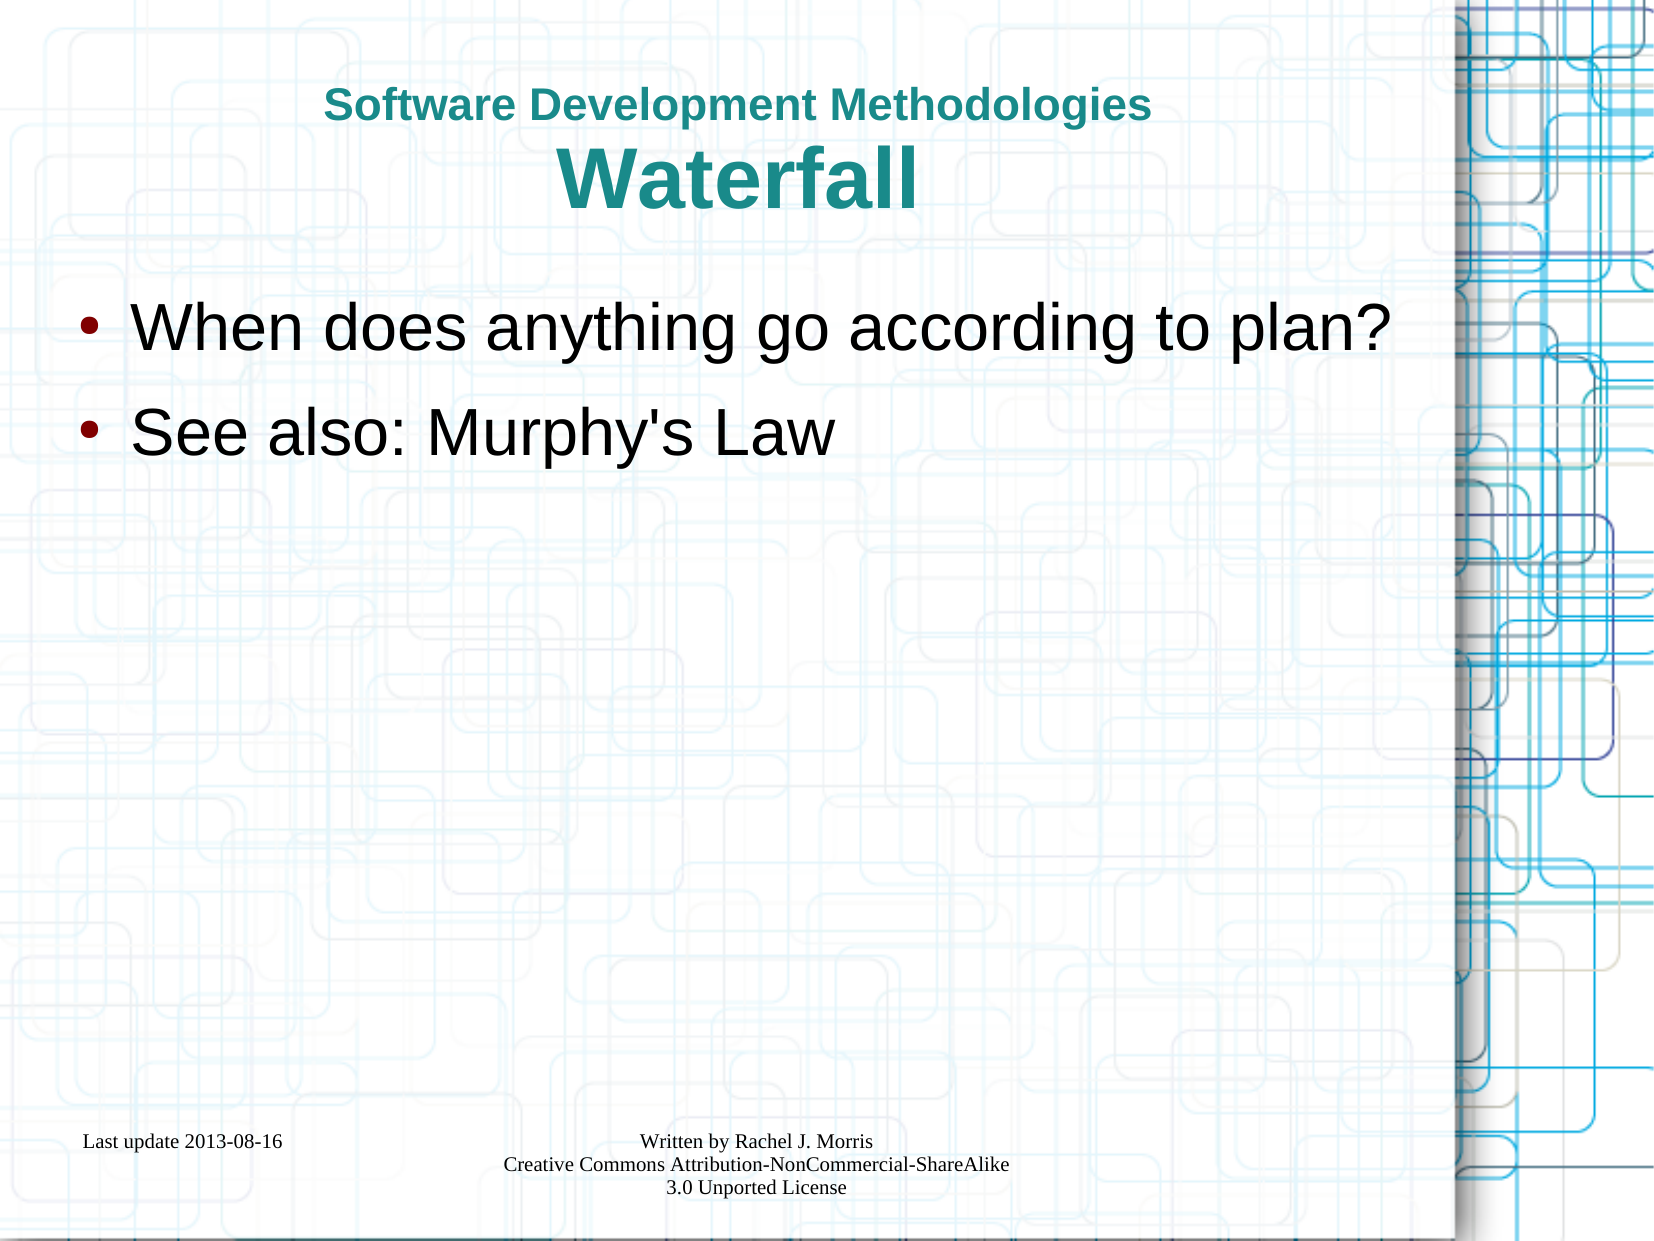

# Software Development Methodologies Waterfall
When does anything go according to plan?
See also: Murphy's Law